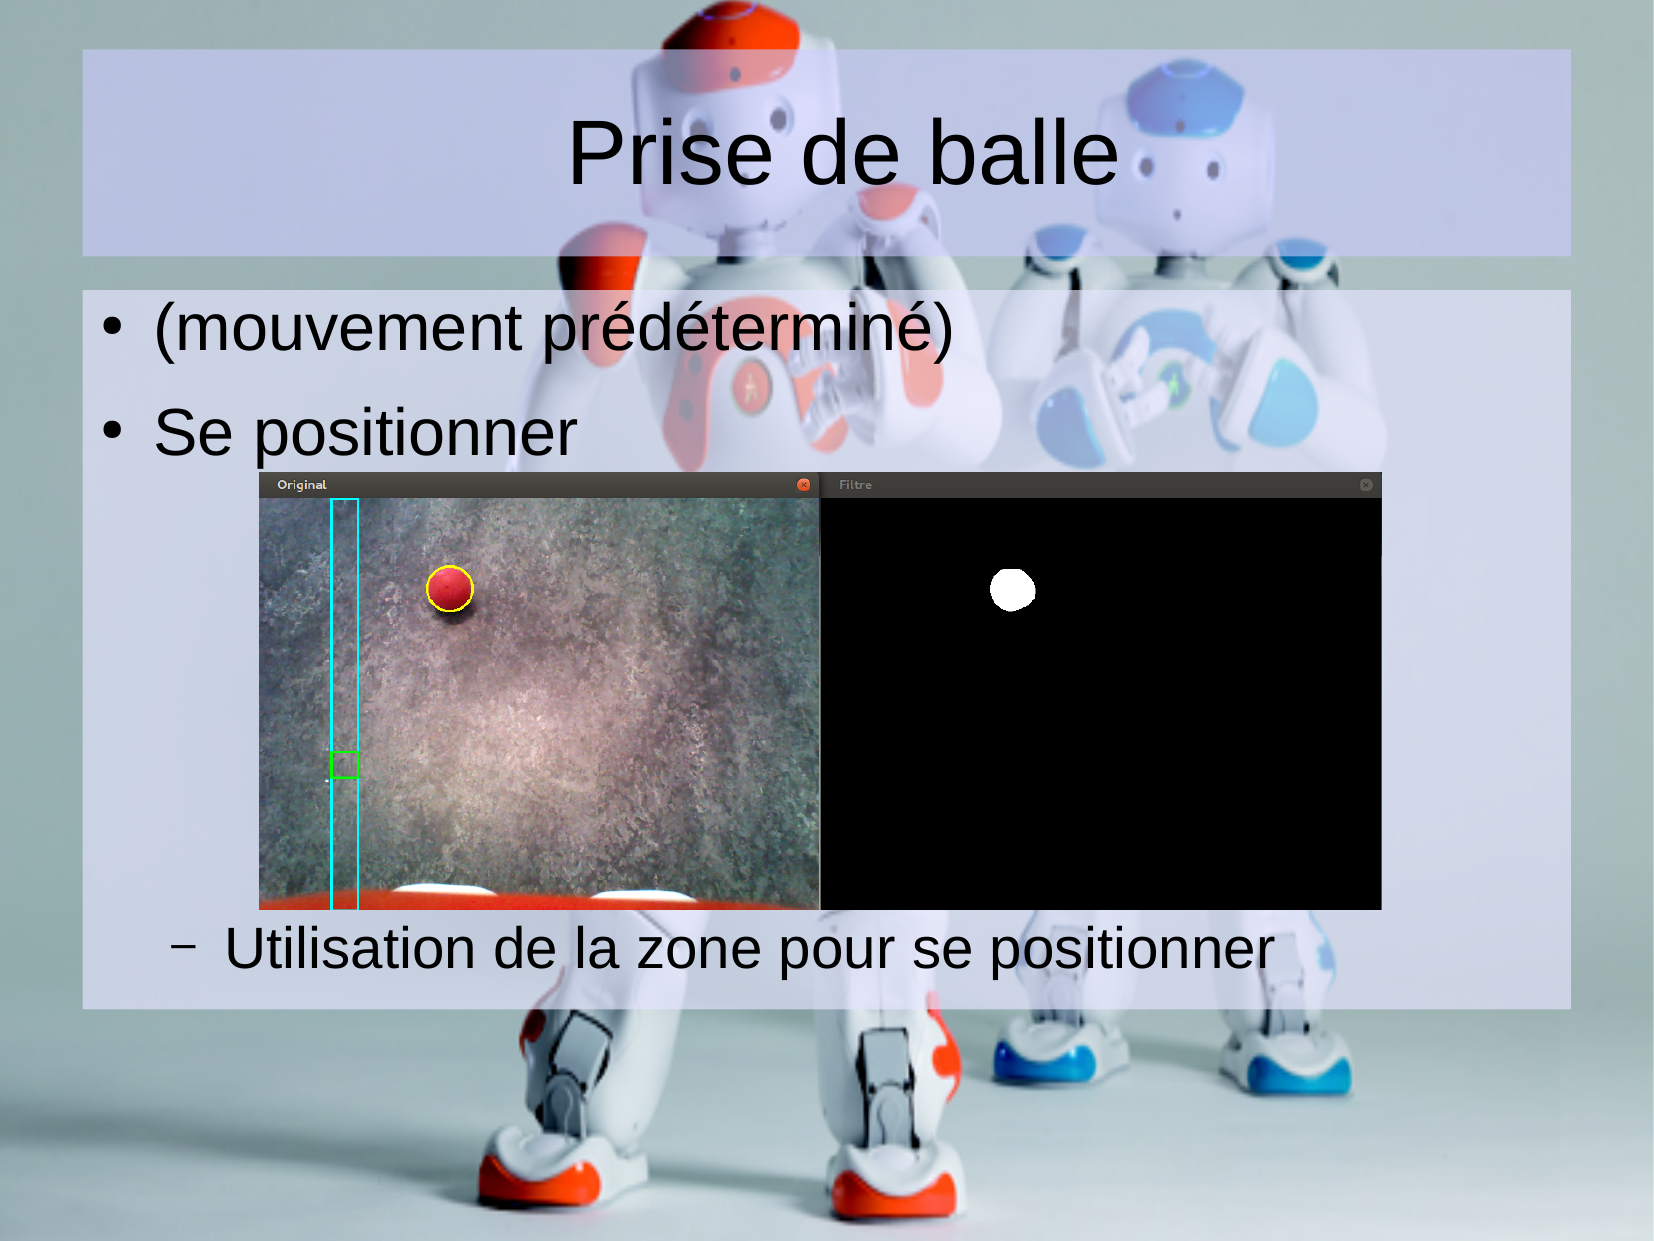

# Prise de balle
(mouvement prédéterminé)
Se positionner
Utilisation de la zone pour se positionner